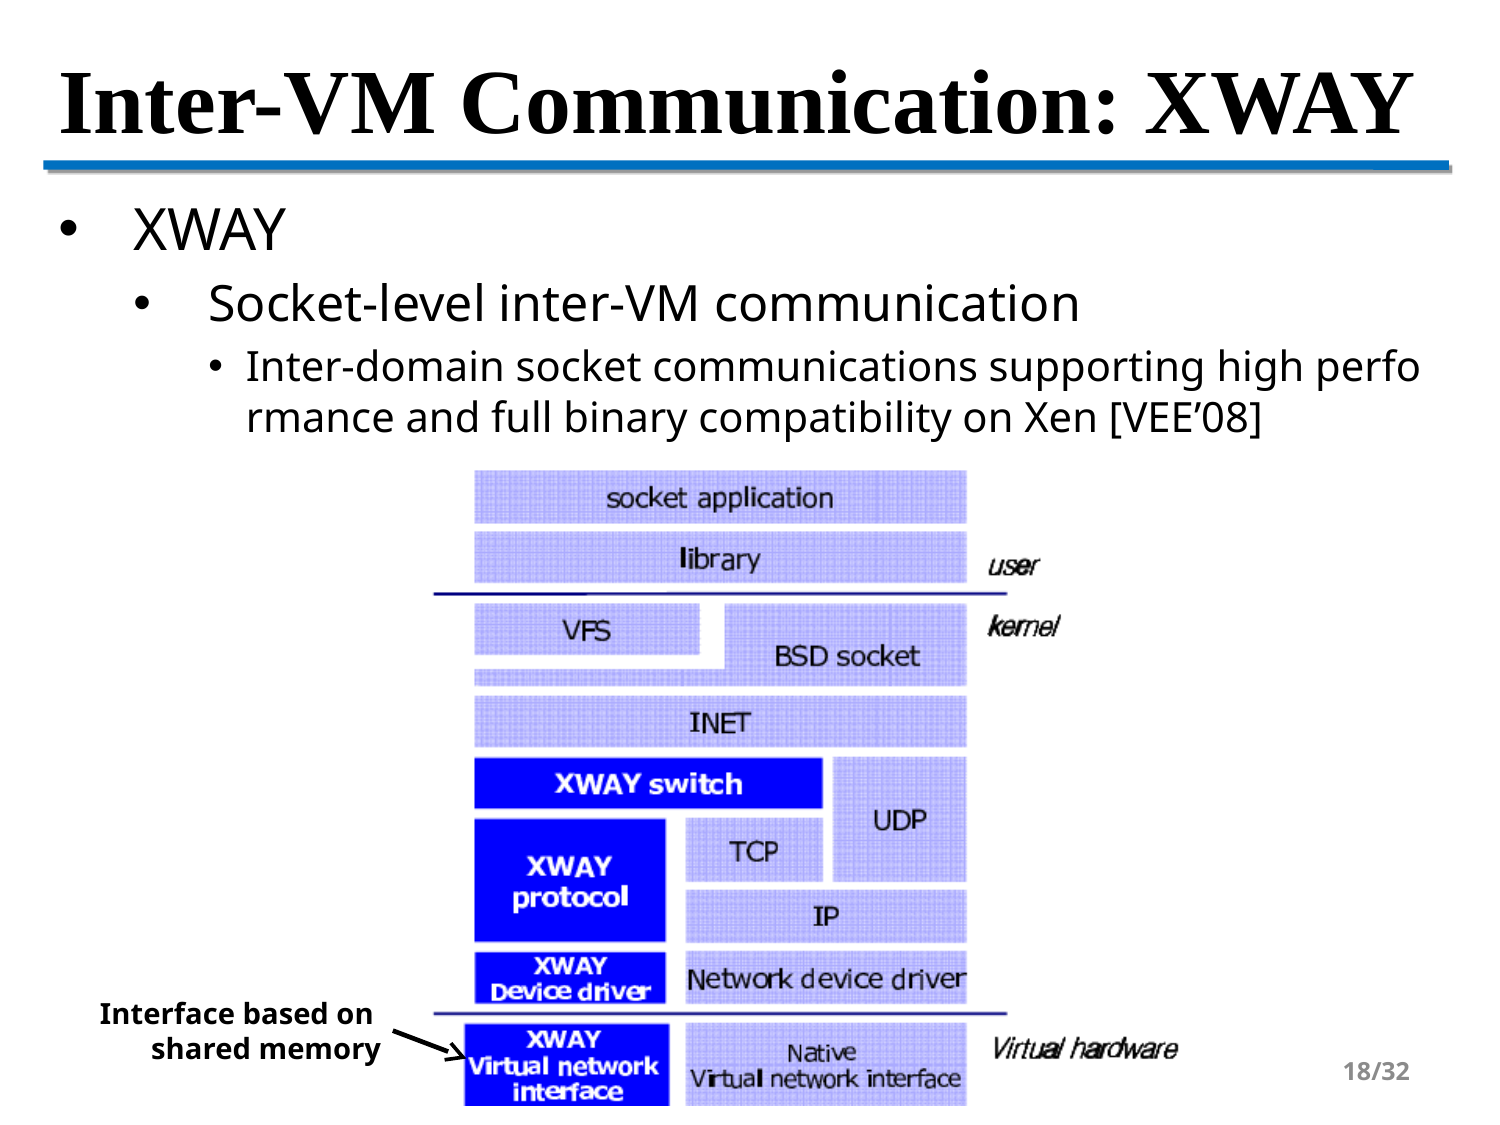

# Inter-VM Communication: XWAY
XWAY
Socket-level inter-VM communication
Inter-domain socket communications supporting high performance and full binary compatibility on Xen [VEE’08]
Interface based on
shared memory